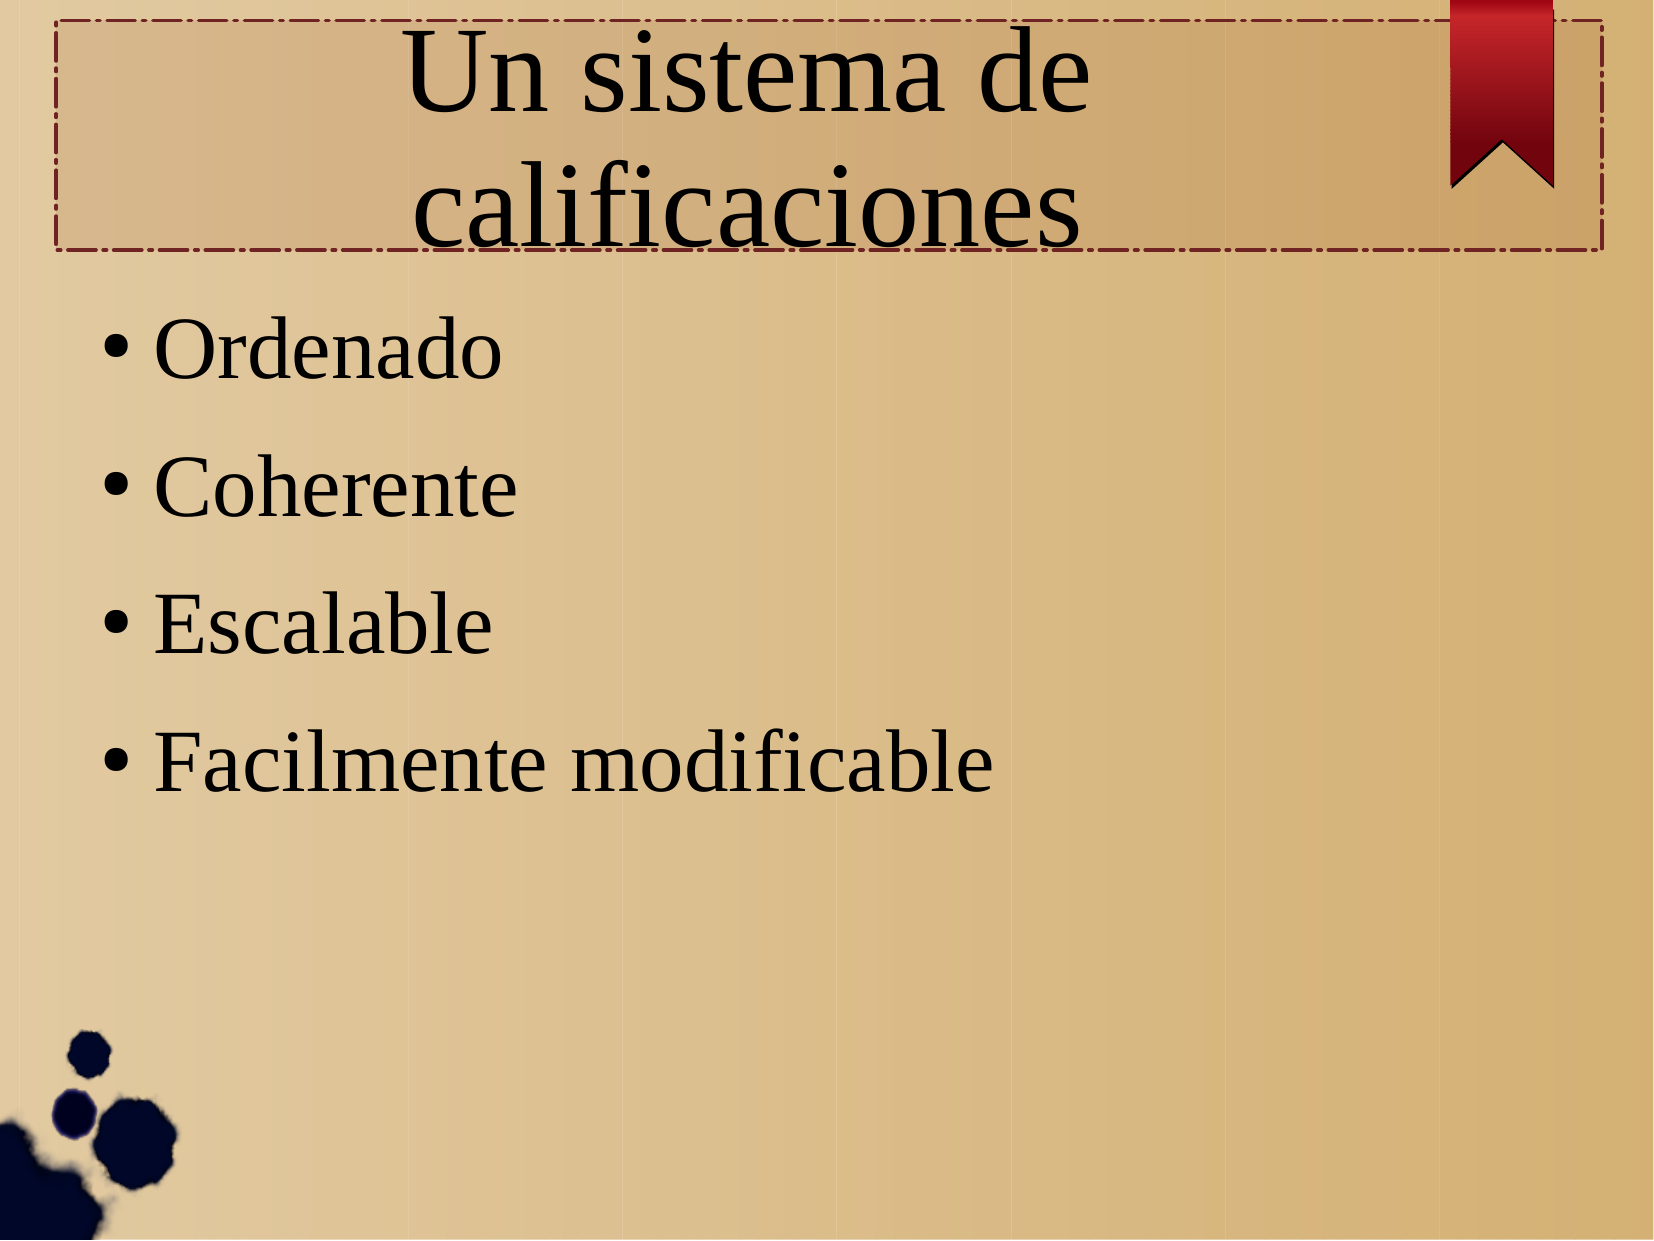

# Un sistema de calificaciones
Ordenado
Coherente
Escalable
Facilmente modificable